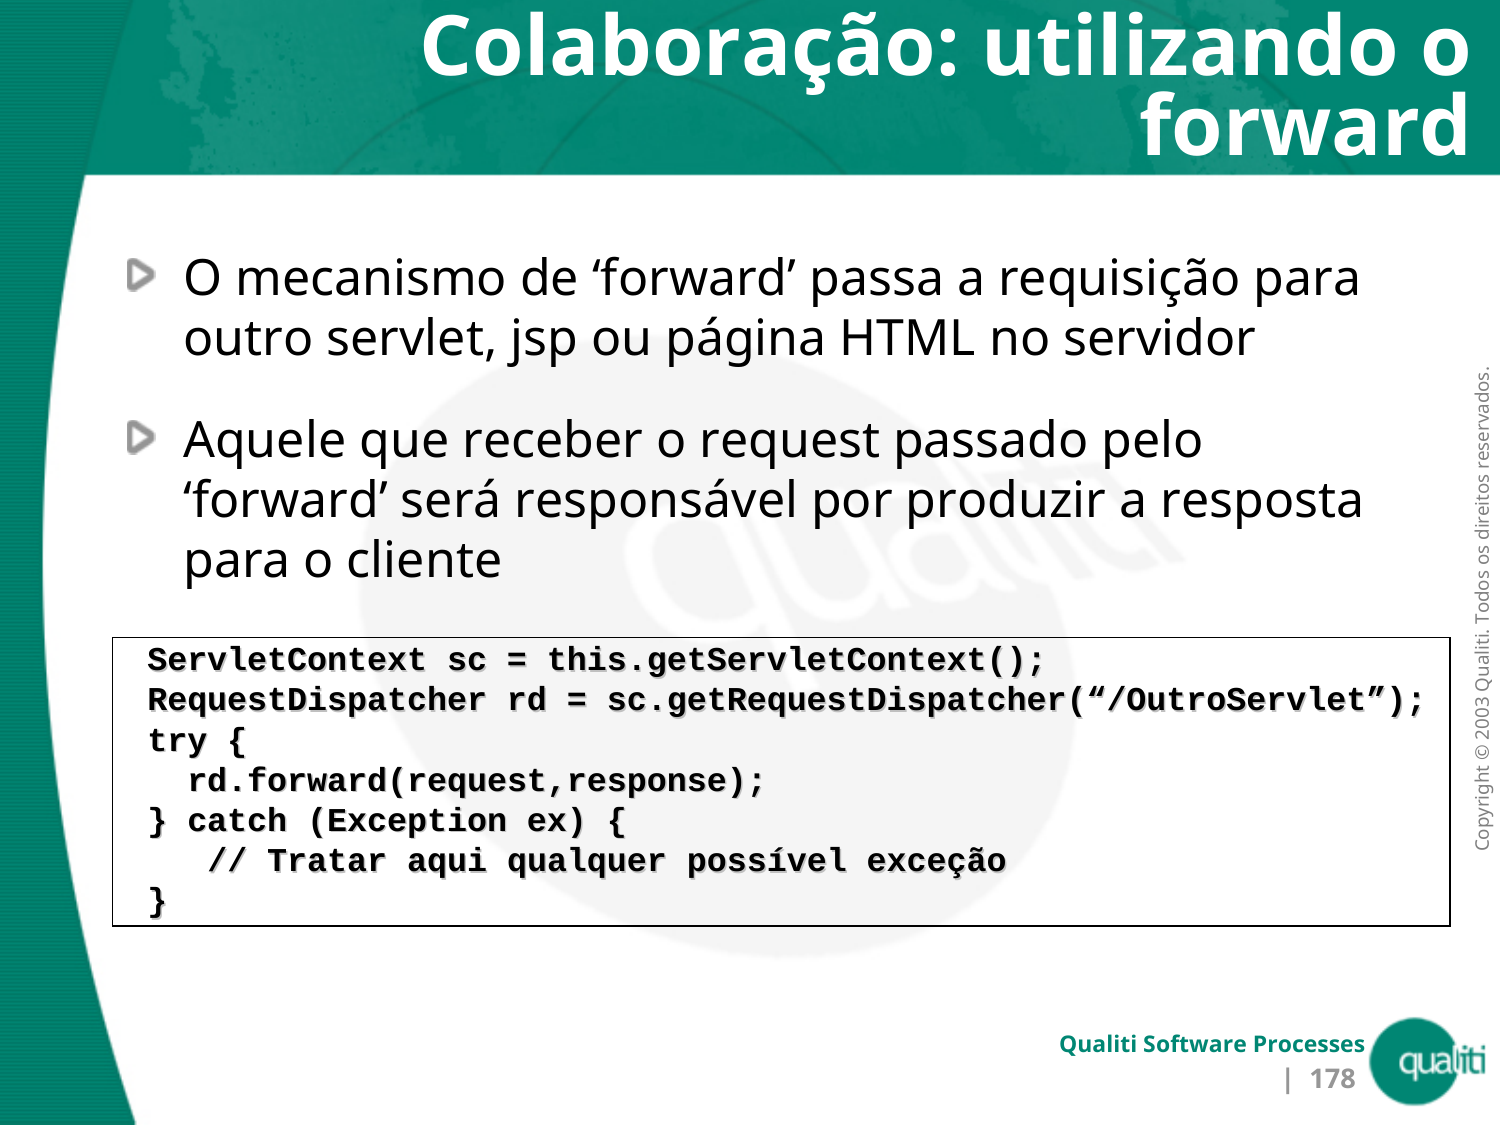

# Colaboração: utilizando o forward
O mecanismo de ‘forward’ passa a requisição para outro servlet, jsp ou página HTML no servidor
Aquele que receber o request passado pelo ‘forward’ será responsável por produzir a resposta para o cliente
 ServletContext sc = this.getServletContext();
 RequestDispatcher rd = sc.getRequestDispatcher(“/OutroServlet”);
 try {
 rd.forward(request,response);
 } catch (Exception ex) {
 // Tratar aqui qualquer possível exceção
 }